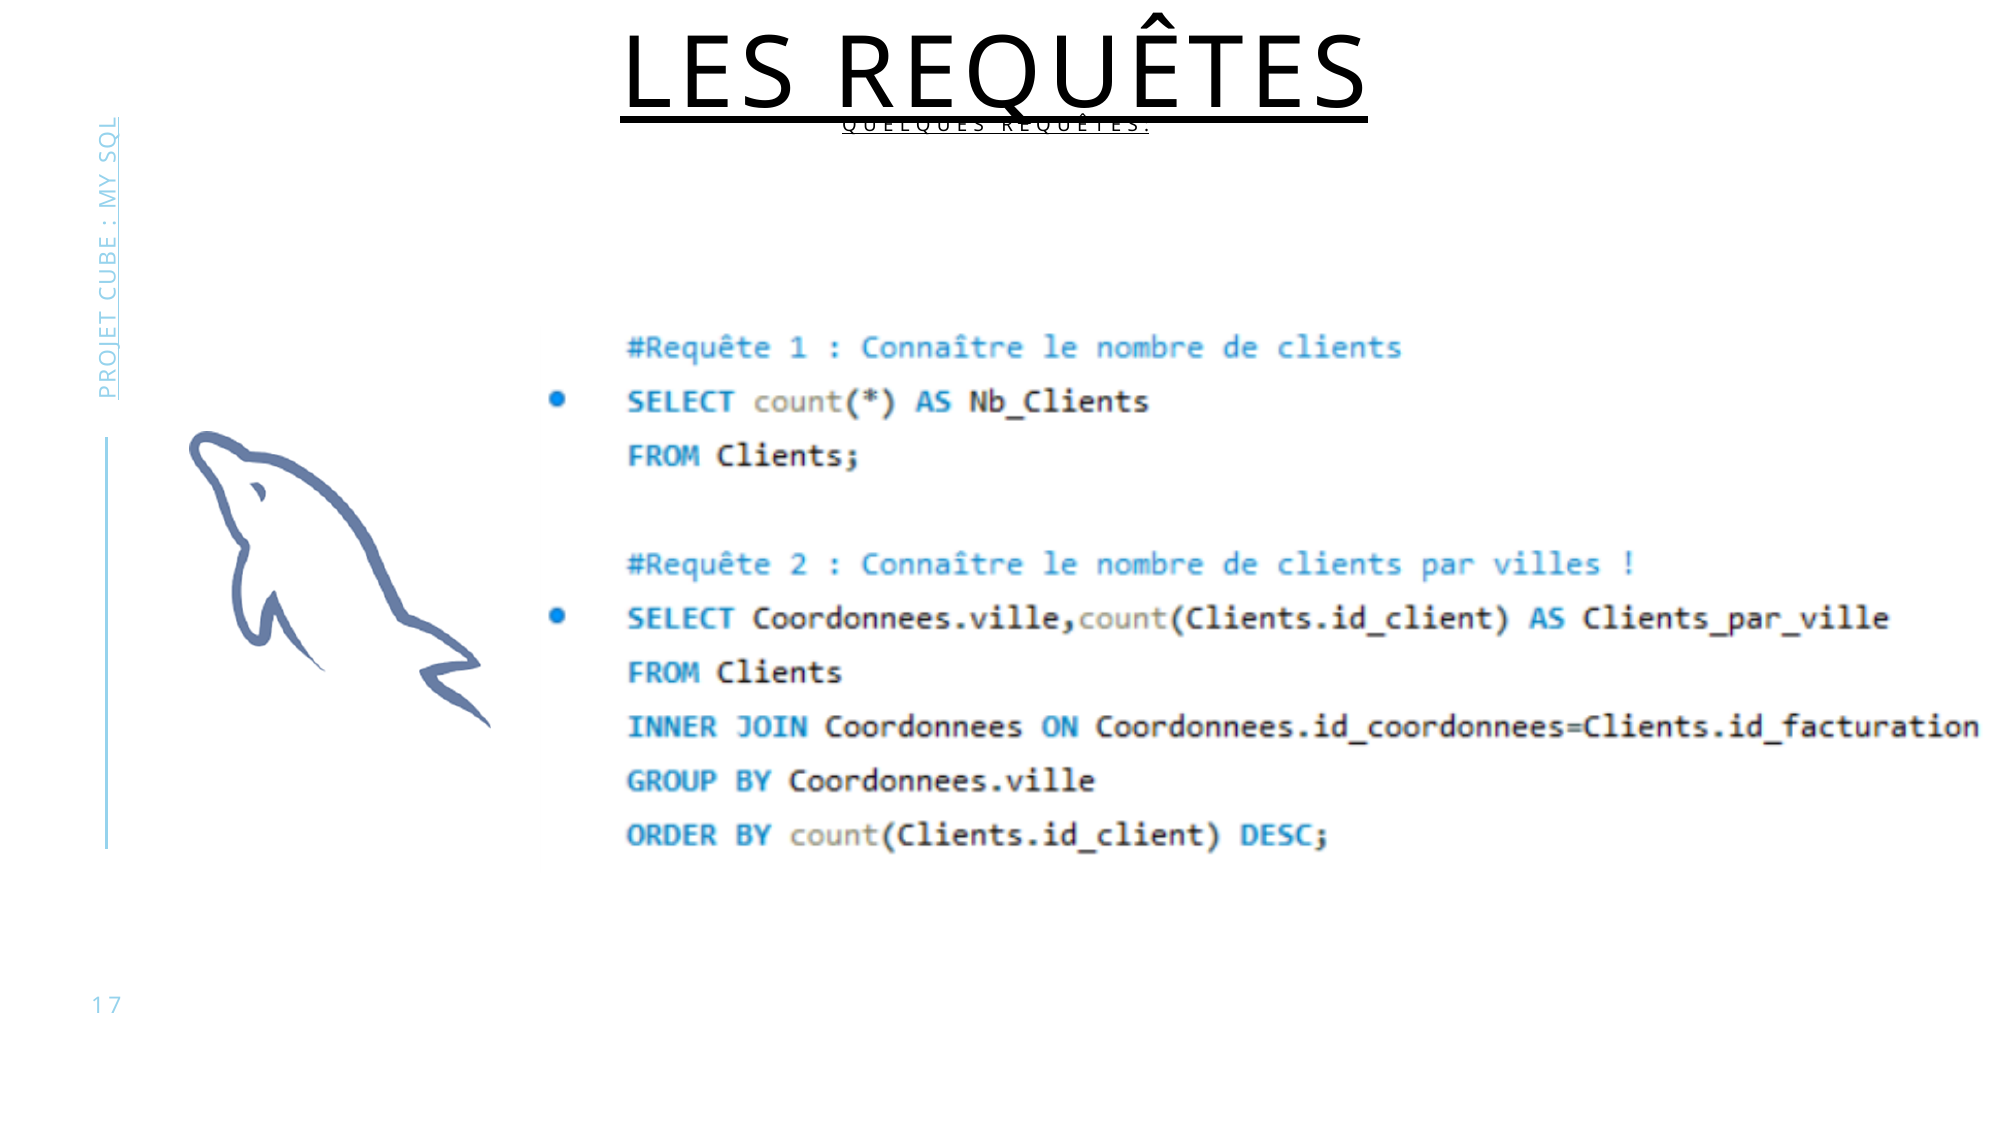

# Les requêtes
QUELQUES Requêtes:
Projet cube : my sql
17